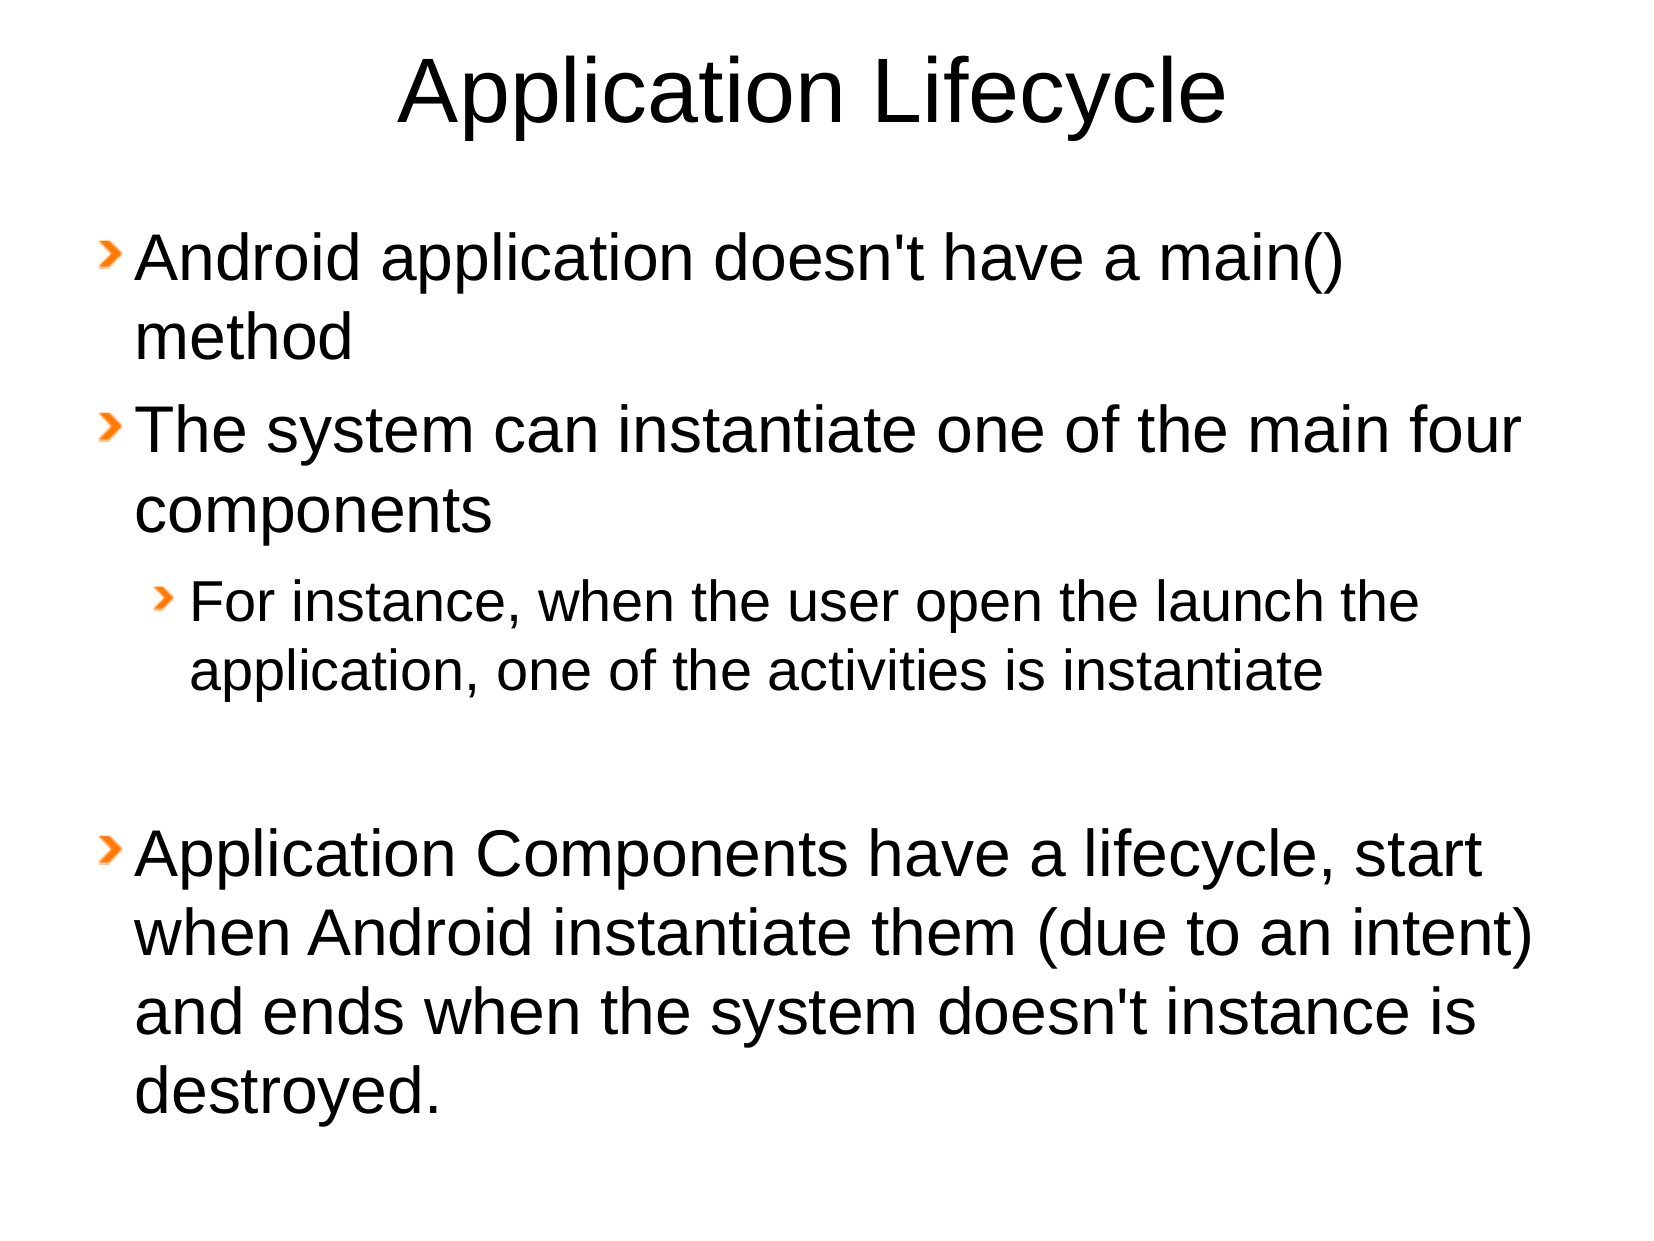

# Application Lifecycle
Android application doesn't have a main() method
The system can instantiate one of the main four components
For instance, when the user open the launch the application, one of the activities is instantiate
Application Components have a lifecycle, start when Android instantiate them (due to an intent) and ends when the system doesn't instance is destroyed.